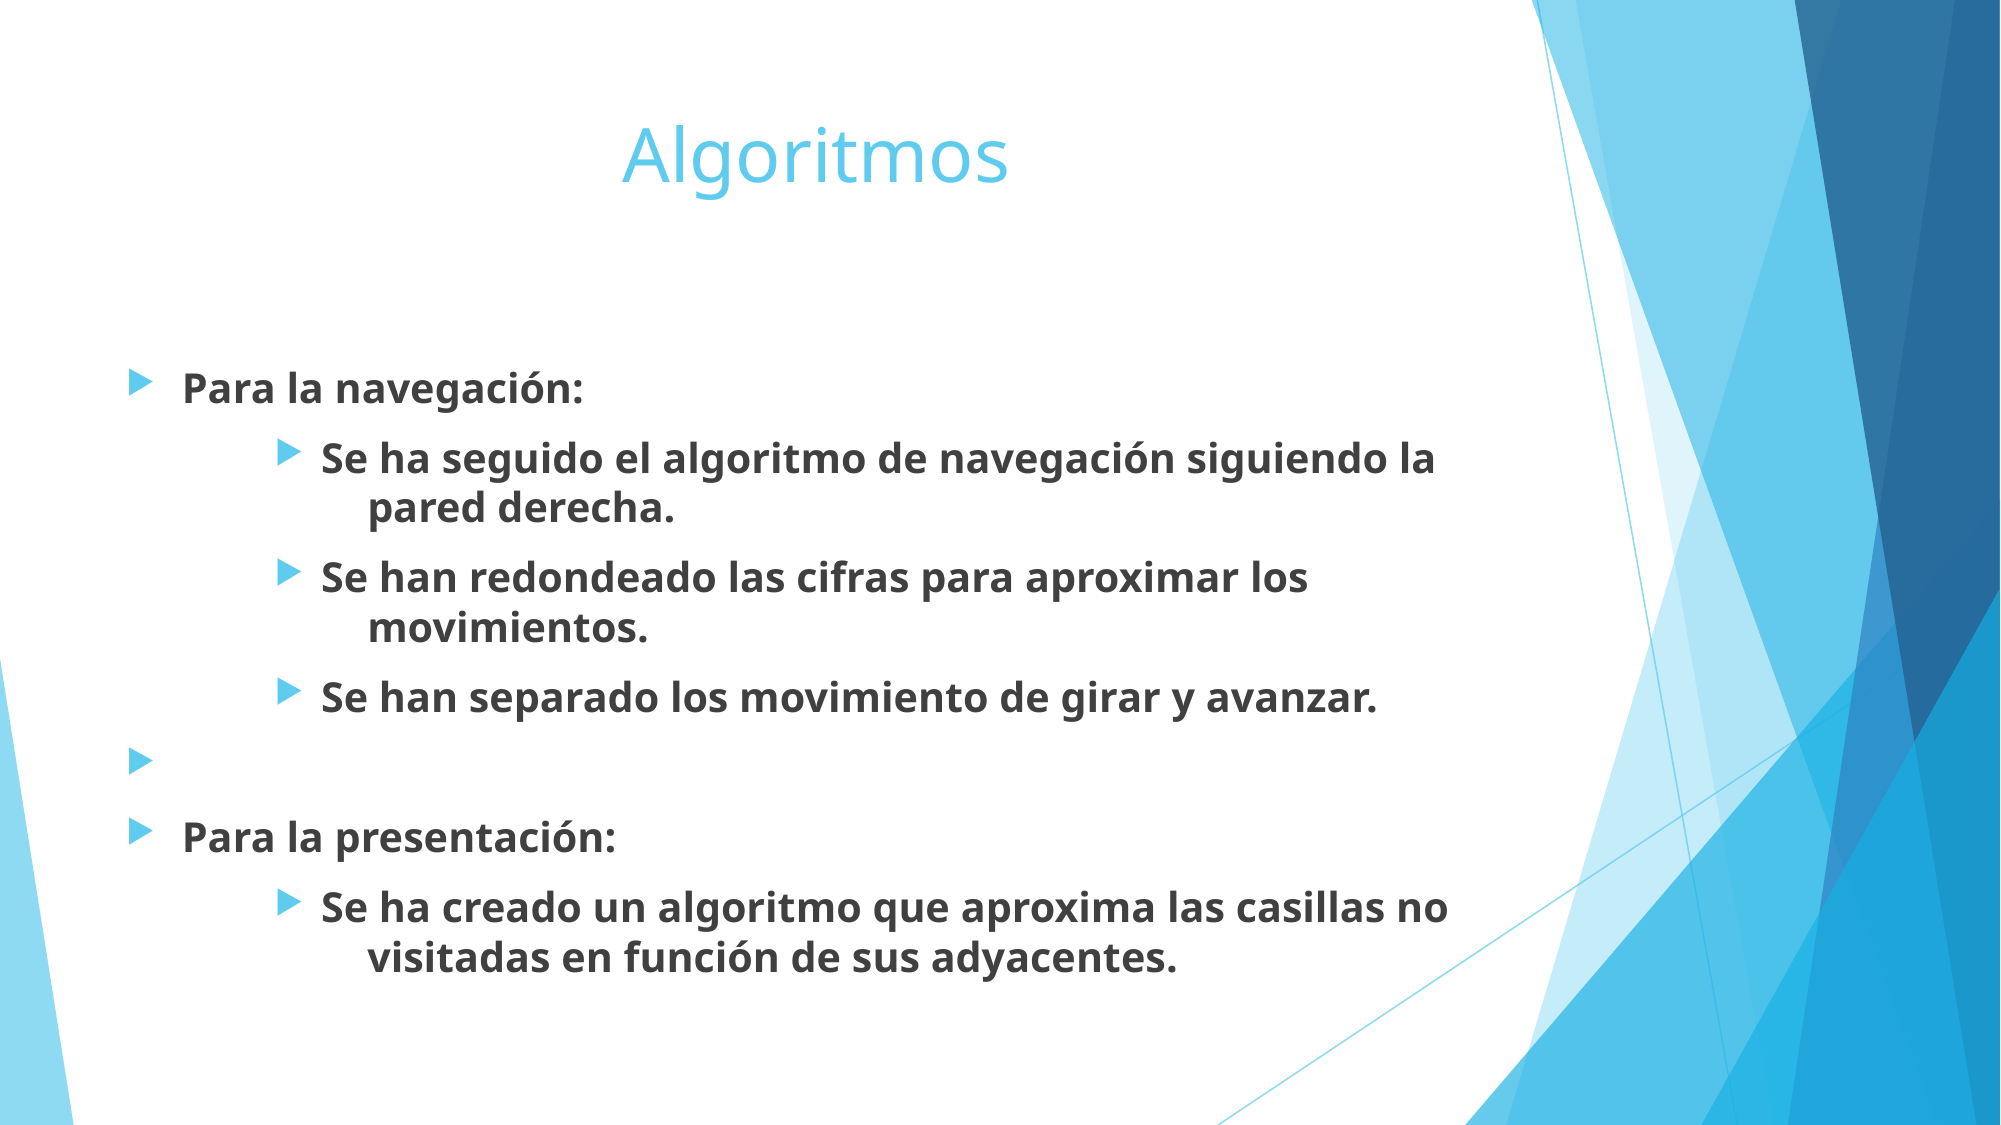

# Algoritmos
Para la navegación:
Se ha seguido el algoritmo de navegación siguiendo la pared derecha.
Se han redondeado las cifras para aproximar los movimientos.
Se han separado los movimiento de girar y avanzar.
Para la presentación:
Se ha creado un algoritmo que aproxima las casillas no visitadas en función de sus adyacentes.